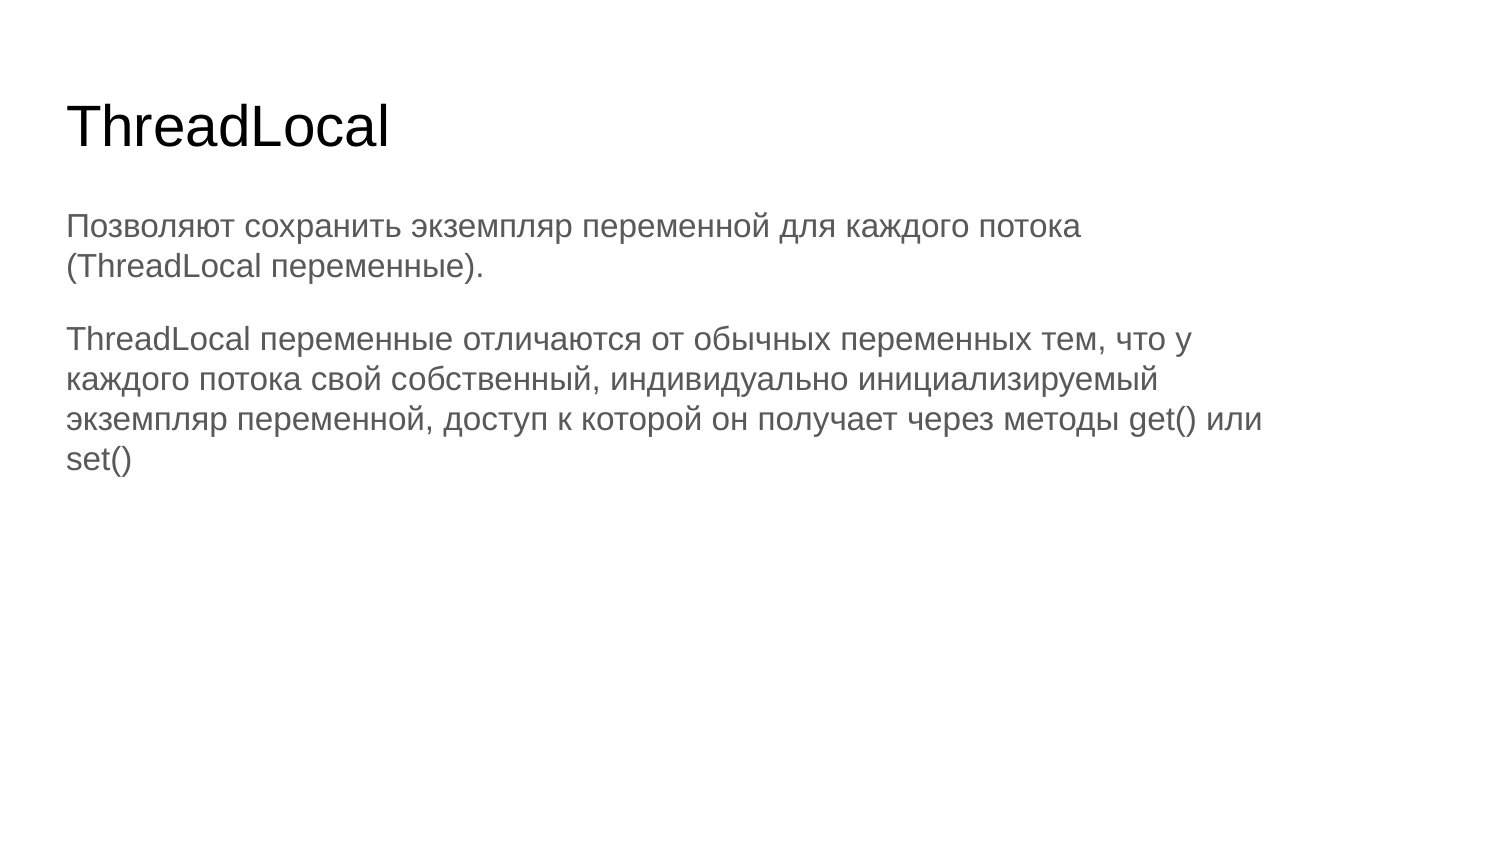

# ThreadLocal
Позволяют сохранить экземпляр переменной для каждого потока (ThreadLocal переменные).
ThreadLocal переменные отличаются от обычных переменных тем, что у каждого потока свой собственный, индивидуально инициализируемый экземпляр переменной, доступ к которой он получает через методы get() или set()